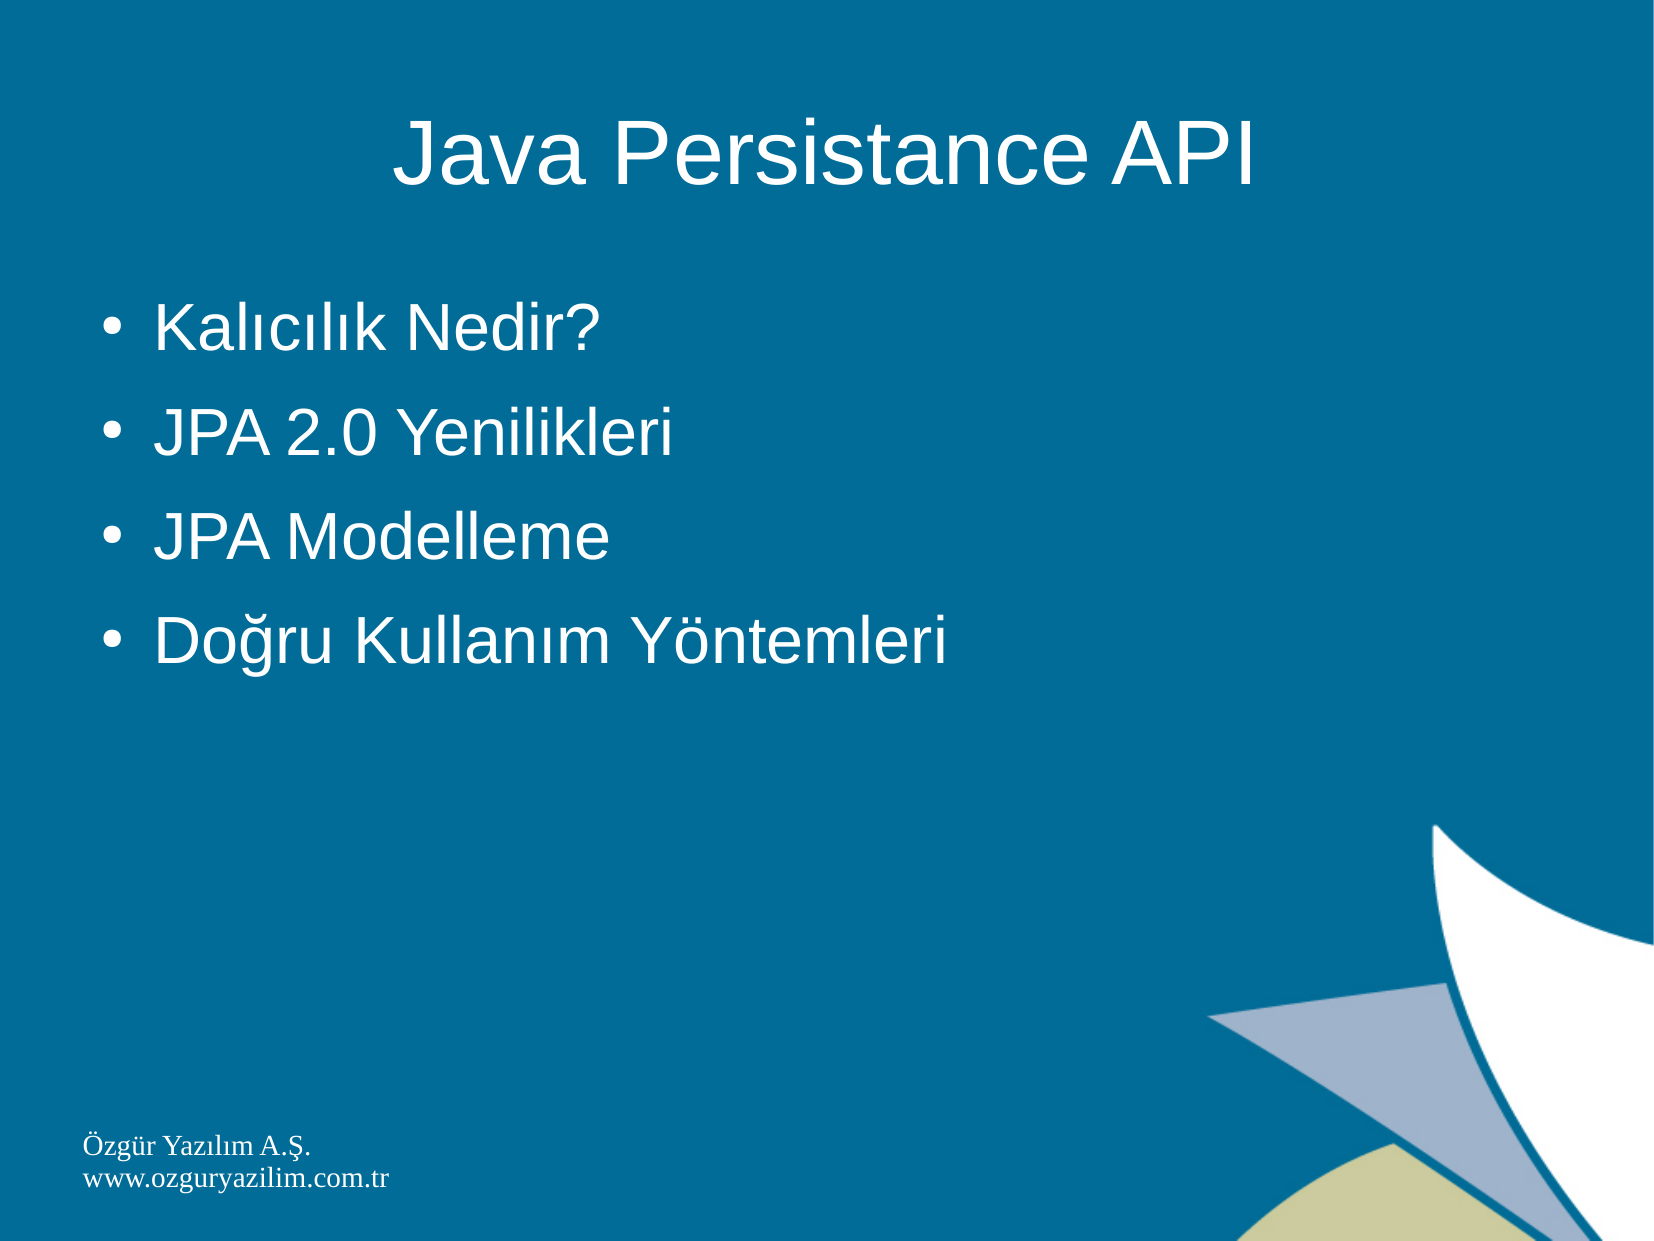

# Java Persistance API
Kalıcılık Nedir?
JPA 2.0 Yenilikleri
JPA Modelleme
Doğru Kullanım Yöntemleri